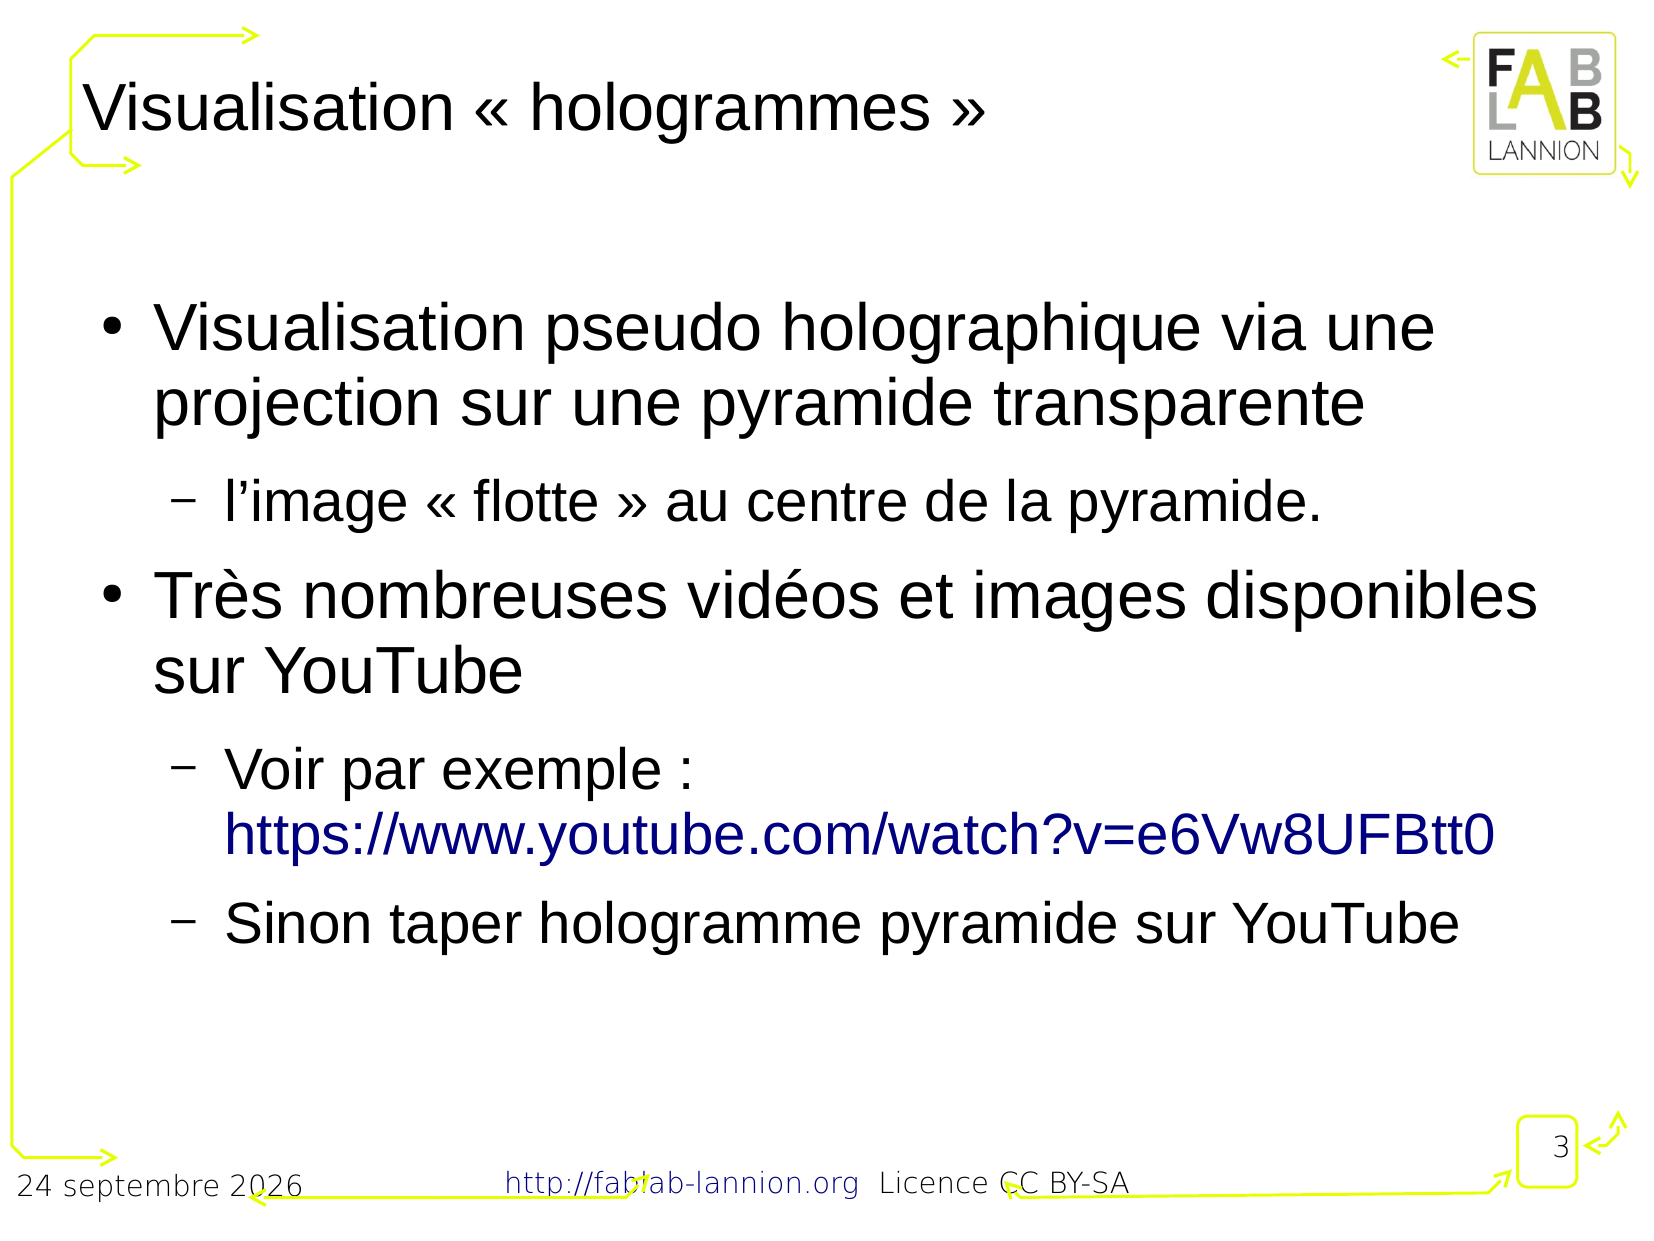

# Visualisation « hologrammes »
Visualisation pseudo holographique via une projection sur une pyramide transparente
l’image « flotte » au centre de la pyramide.
Très nombreuses vidéos et images disponibles sur YouTube
Voir par exemple : https://www.youtube.com/watch?v=e6Vw8UFBtt0
Sinon taper hologramme pyramide sur YouTube
3